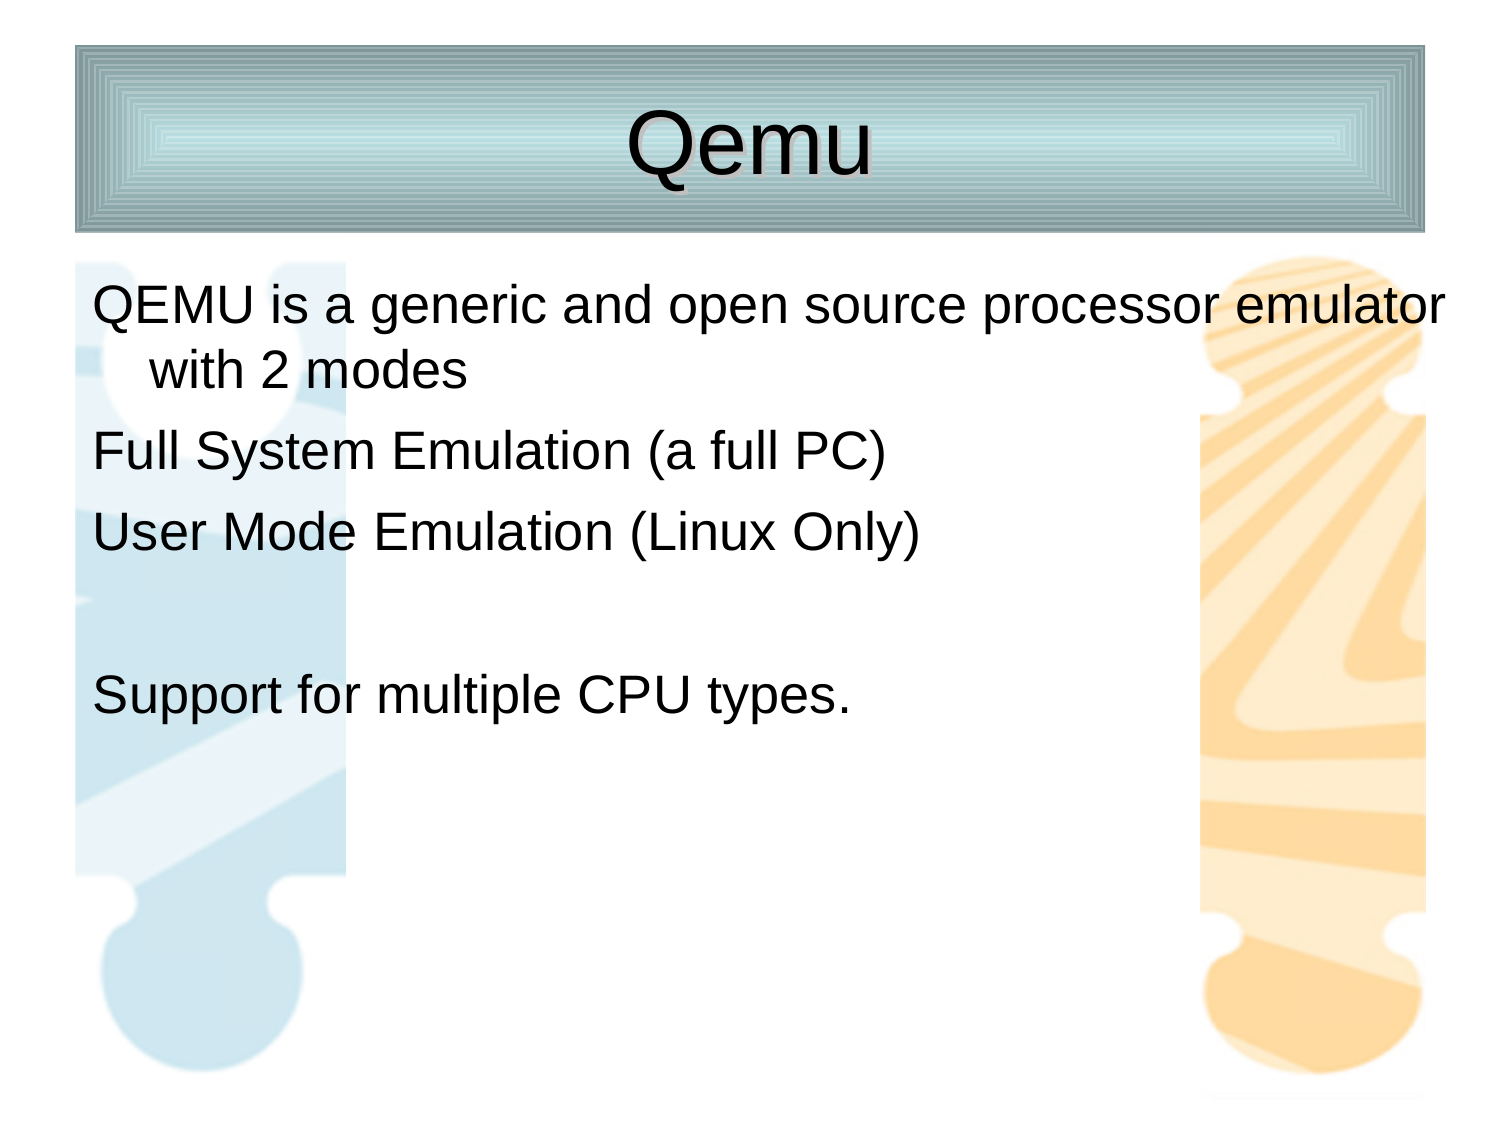

# Qemu
QEMU is a generic and open source processor emulator with 2 modes
Full System Emulation (a full PC)
User Mode Emulation (Linux Only)
Support for multiple CPU types.